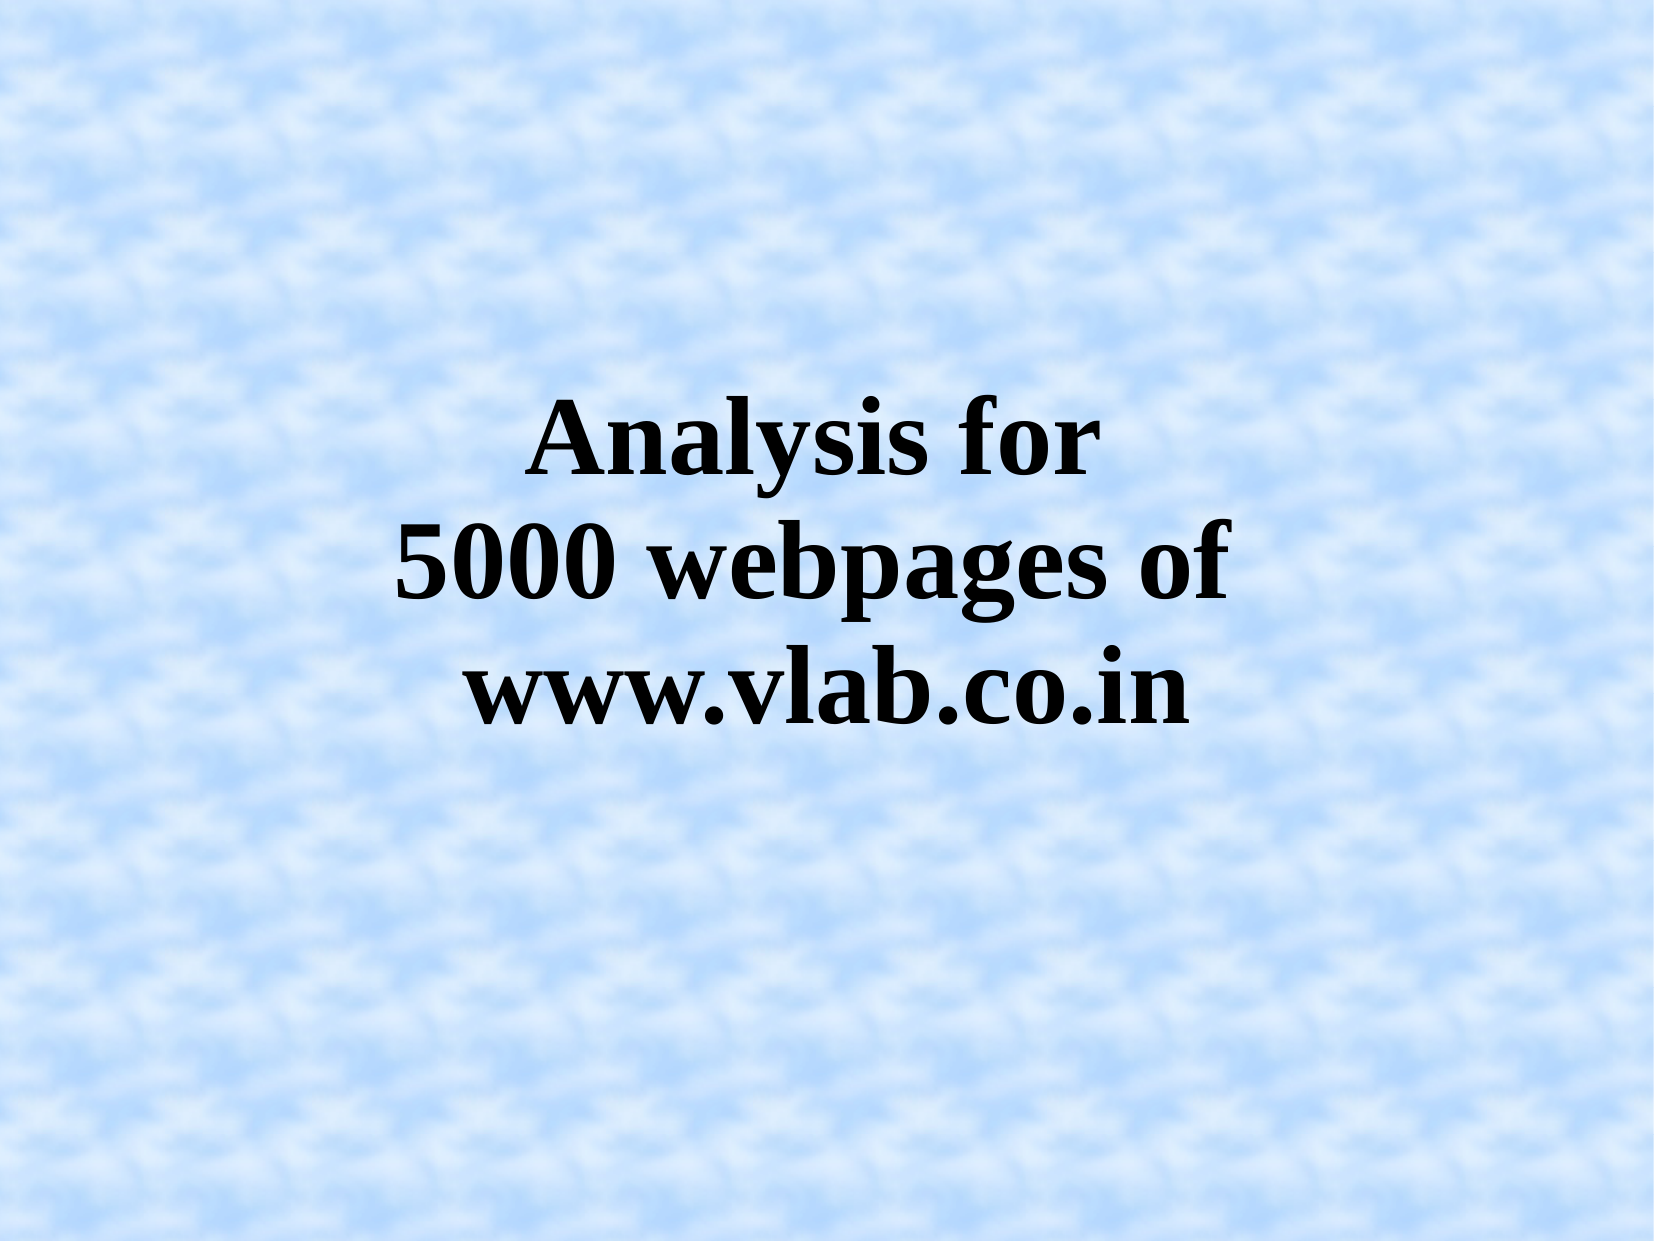

# Analysis for 5000 webpages of www.vlab.co.in